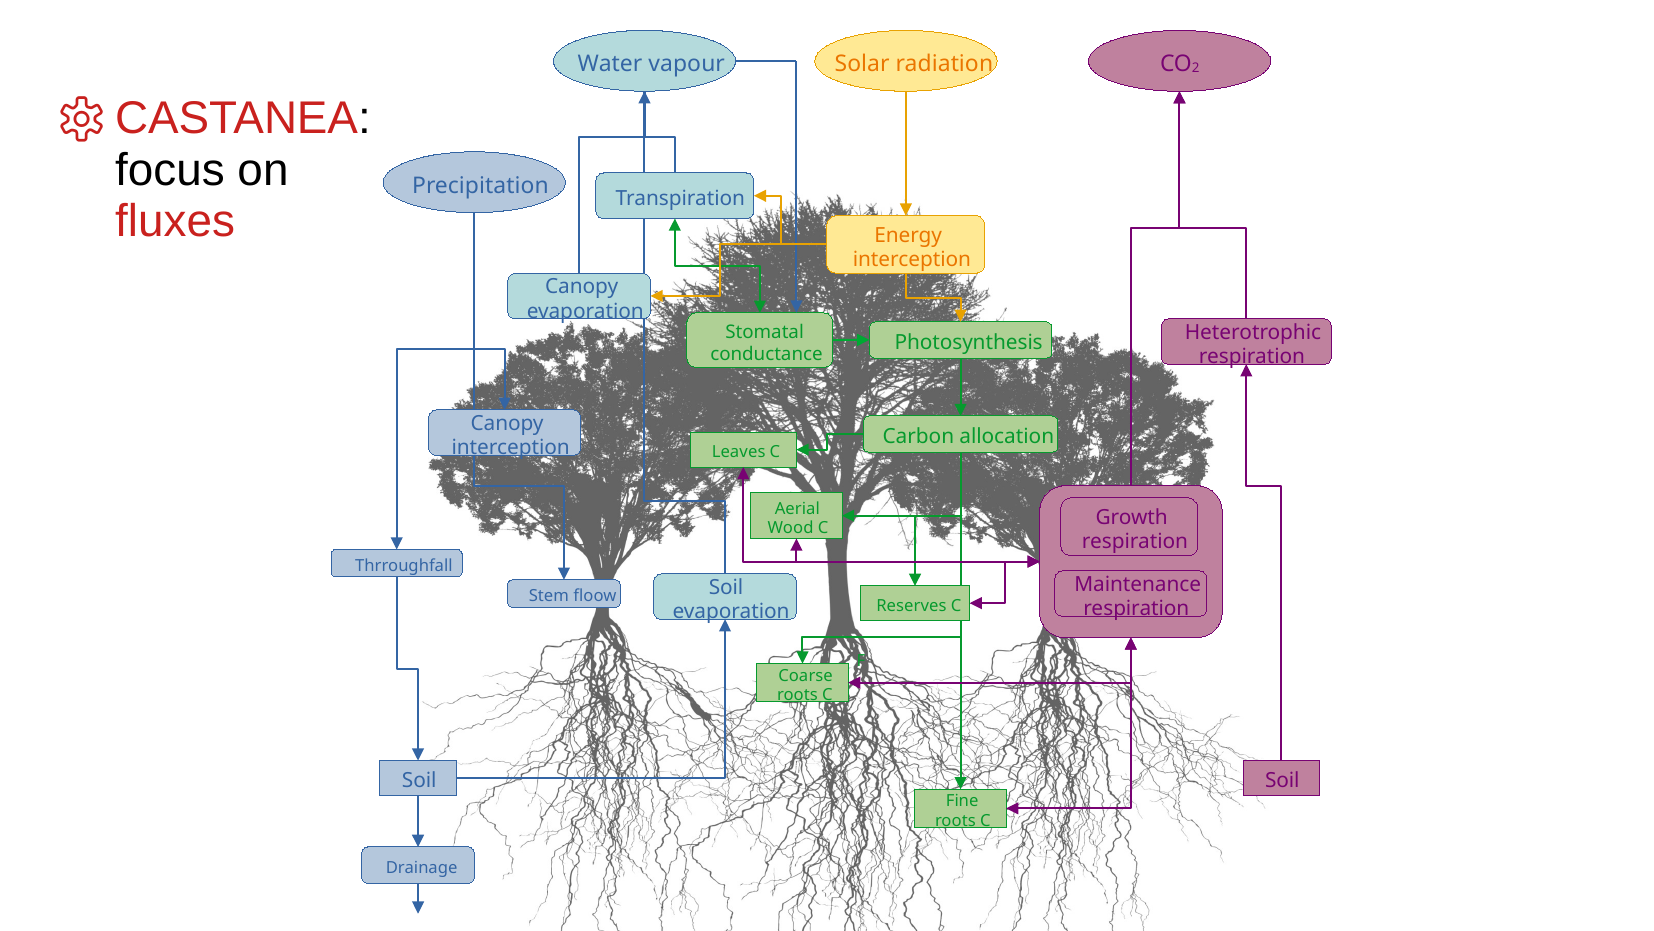

Water vapour
Solar radiation
CO
2
Precipitation
Transpiration
Energy
interception
Canopy
evaporation
Heterotrophic
Stomatal
Photosynthesis
conductance
respiration
Canopy
Carbon allocation
interception
Leaves C
Aerial
Growth
Wood C
respiration
Thrroughfall
Maintenance
Soil
Stem floow
respiration
Reserves C
evaporation
F
Coarse
roots C
Soil
Soil
Fine
roots C
Drainage
CASTANEA:
focus on
fluxes